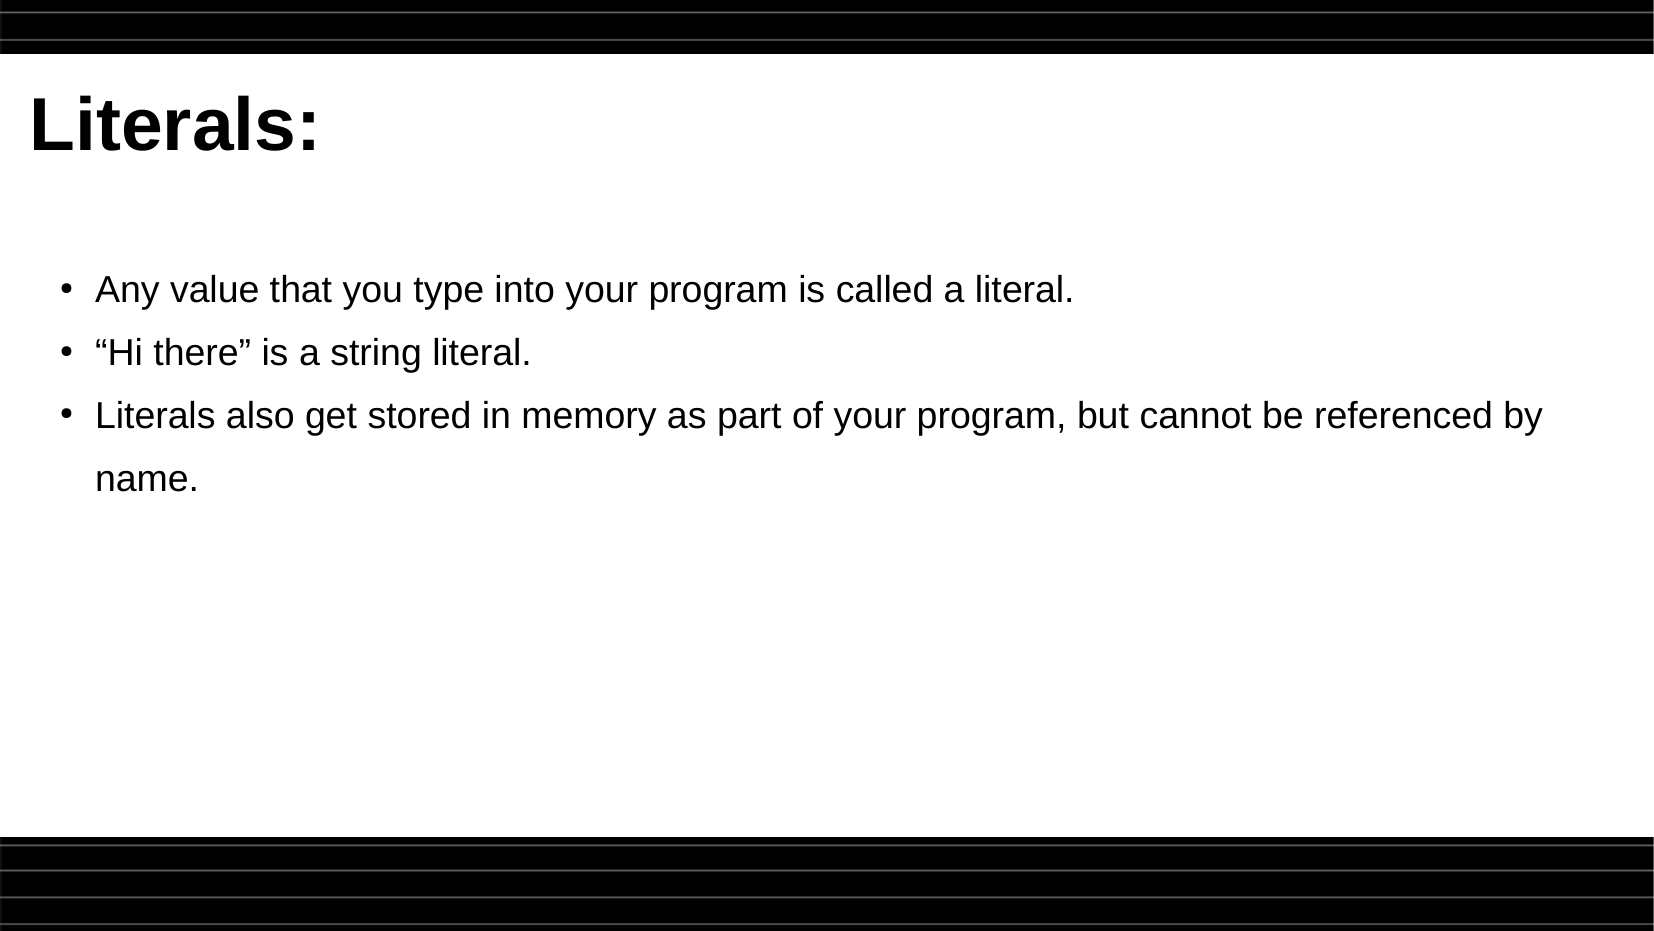

Literals:
Any value that you type into your program is called a literal.
“Hi there” is a string literal.
Literals also get stored in memory as part of your program, but cannot be referenced by name.